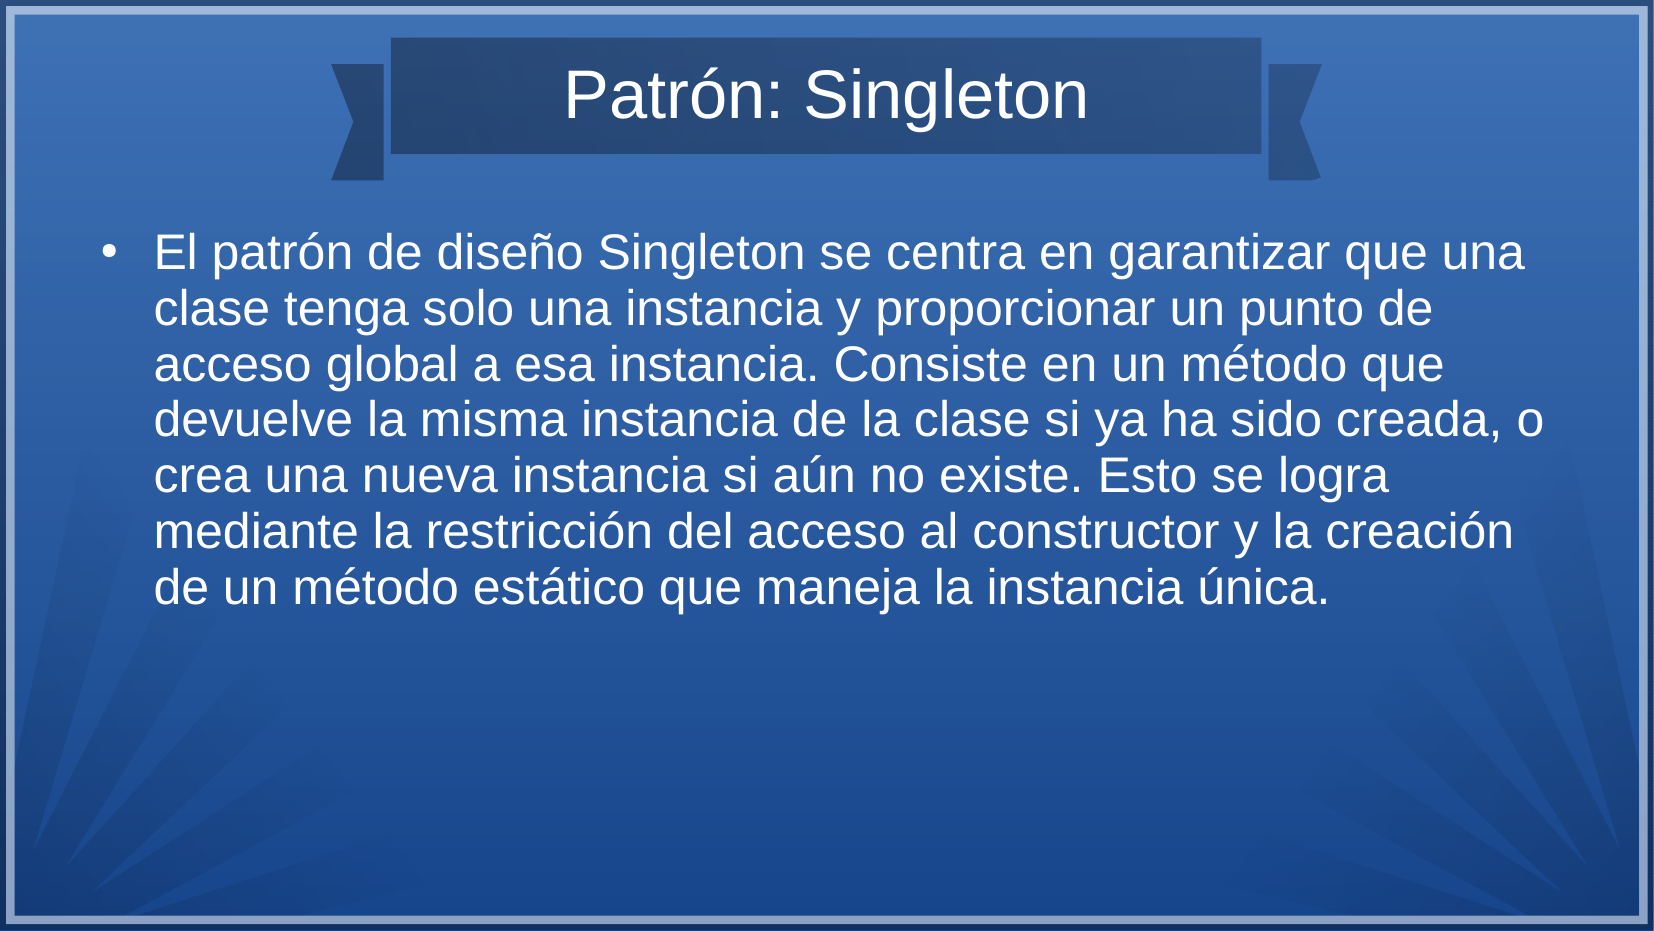

# Patrón: Singleton
El patrón de diseño Singleton se centra en garantizar que una clase tenga solo una instancia y proporcionar un punto de acceso global a esa instancia. Consiste en un método que devuelve la misma instancia de la clase si ya ha sido creada, o crea una nueva instancia si aún no existe. Esto se logra mediante la restricción del acceso al constructor y la creación de un método estático que maneja la instancia única.